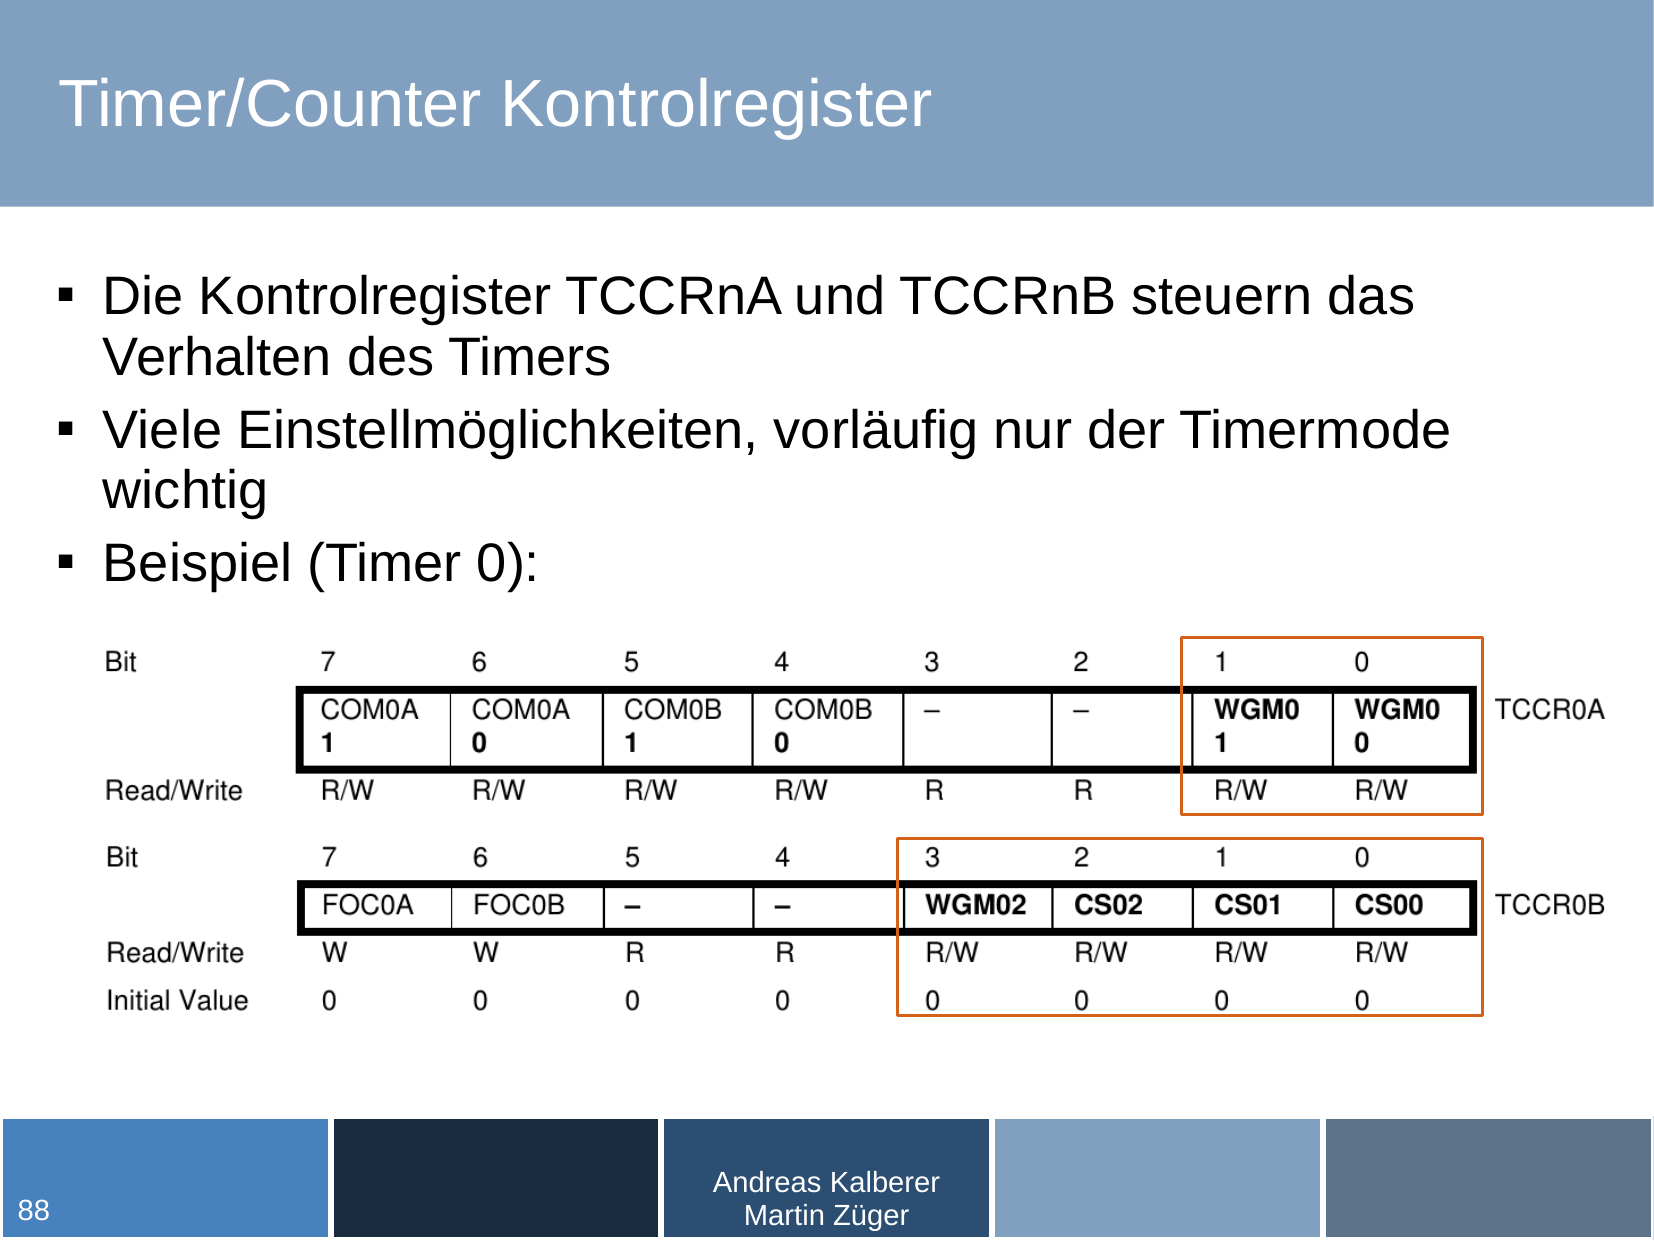

# Timer/Counter Kontrolregister
Die Kontrolregister TCCRnA und TCCRnB steuern das Verhalten des Timers
Viele Einstellmöglichkeiten, vorläufig nur der Timermode wichtig
Beispiel (Timer 0):
LibreOffice Productivity Suite
88